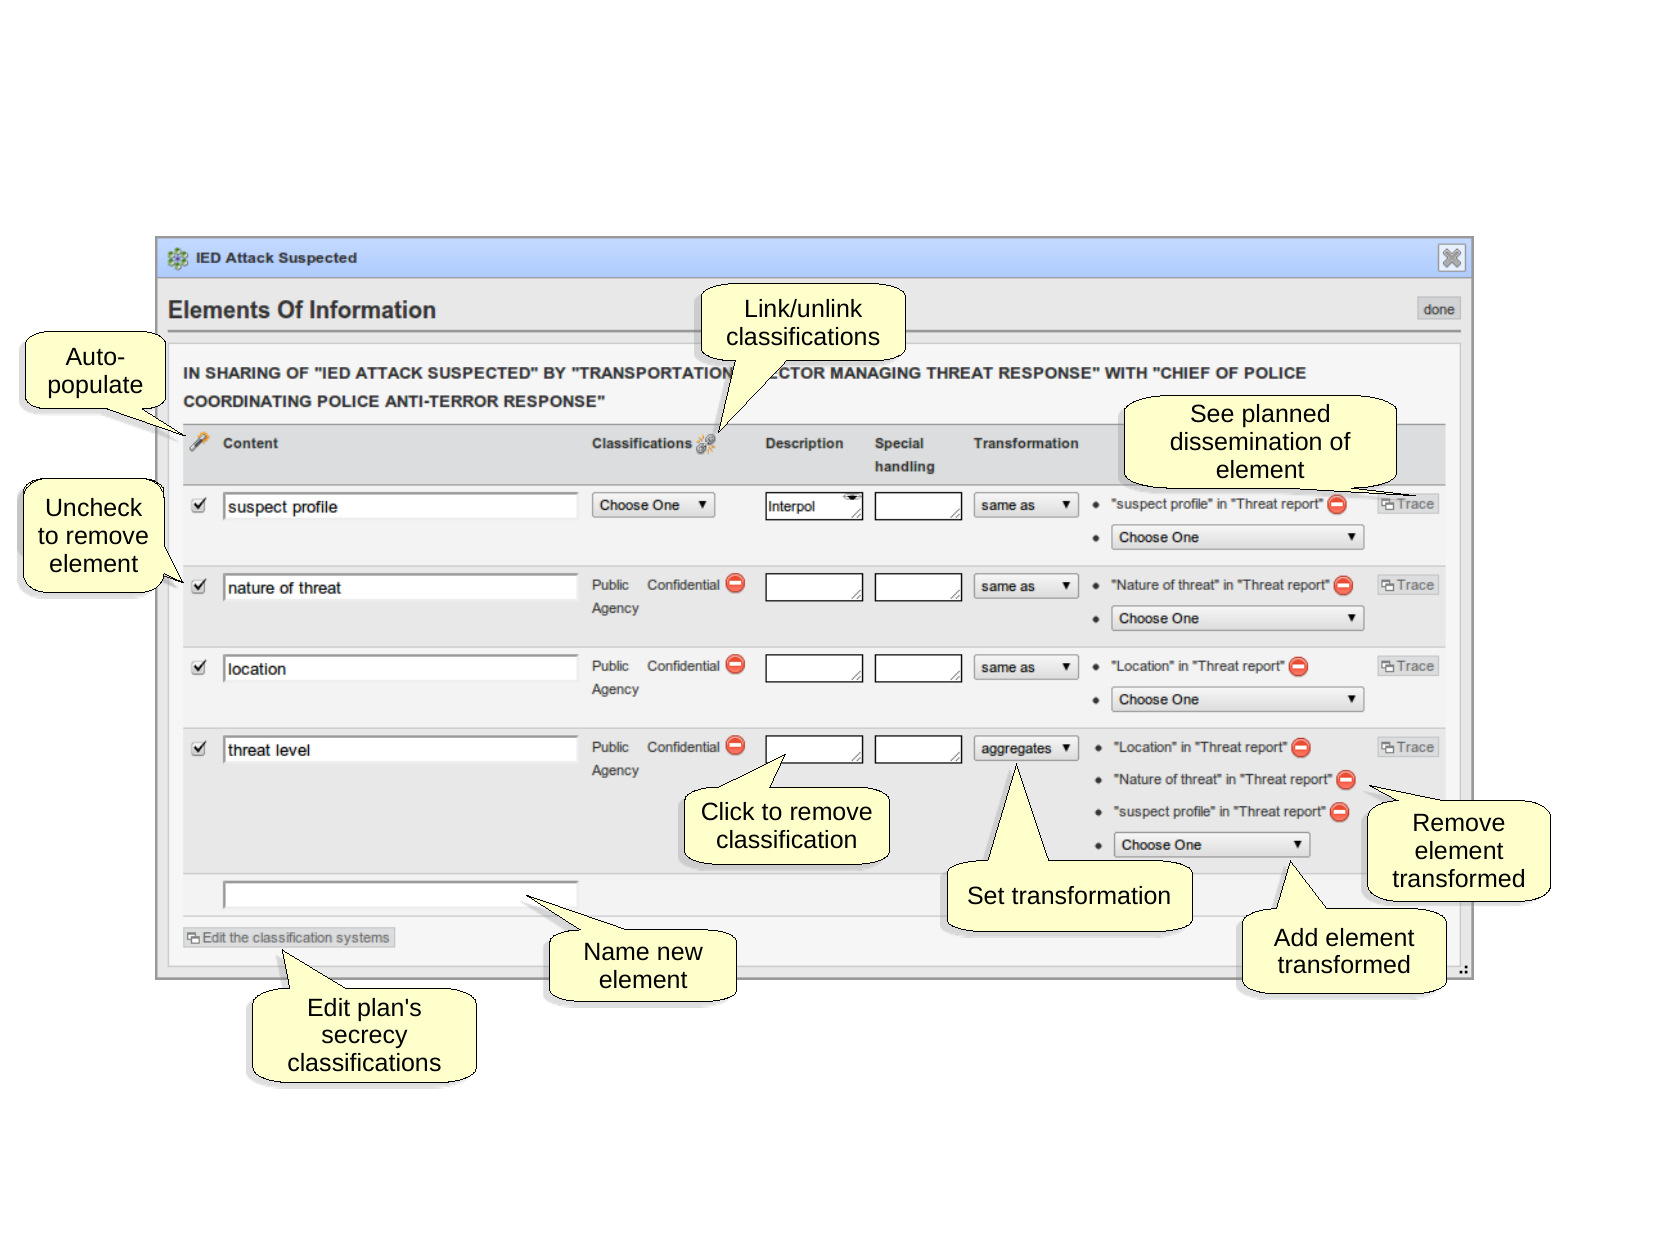

Link/unlink classifications
Auto-populate
See planned dissemination of element
Uncheck to remove
Uncheck to remove element
Click to remove classification
Remove element transformed
Set transformation
Add element transformed
Name new element
Edit plan's secrecy classifications